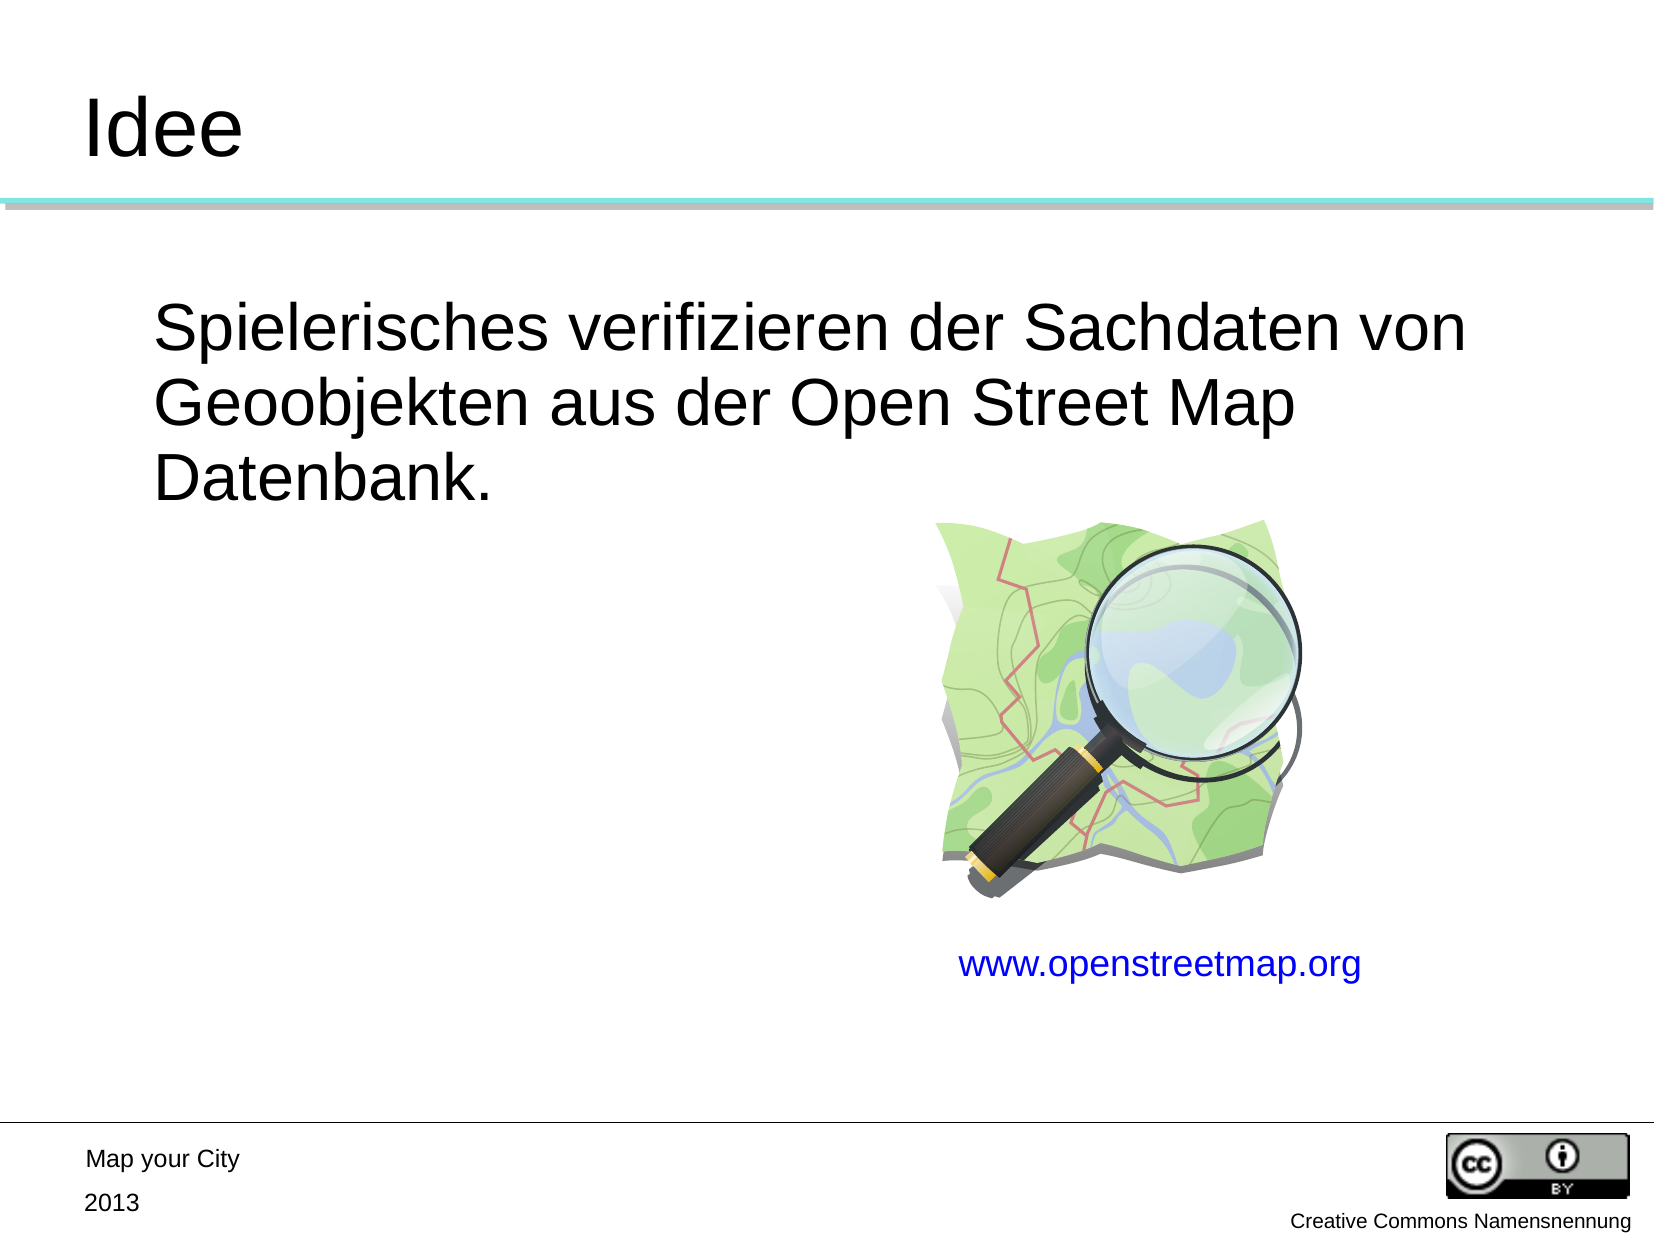

# Idee
Spielerisches verifizieren der Sachdaten von Geoobjekten aus der Open Street Map Datenbank.
www.openstreetmap.org
Map your City
2013
Creative Commons Namensnennung